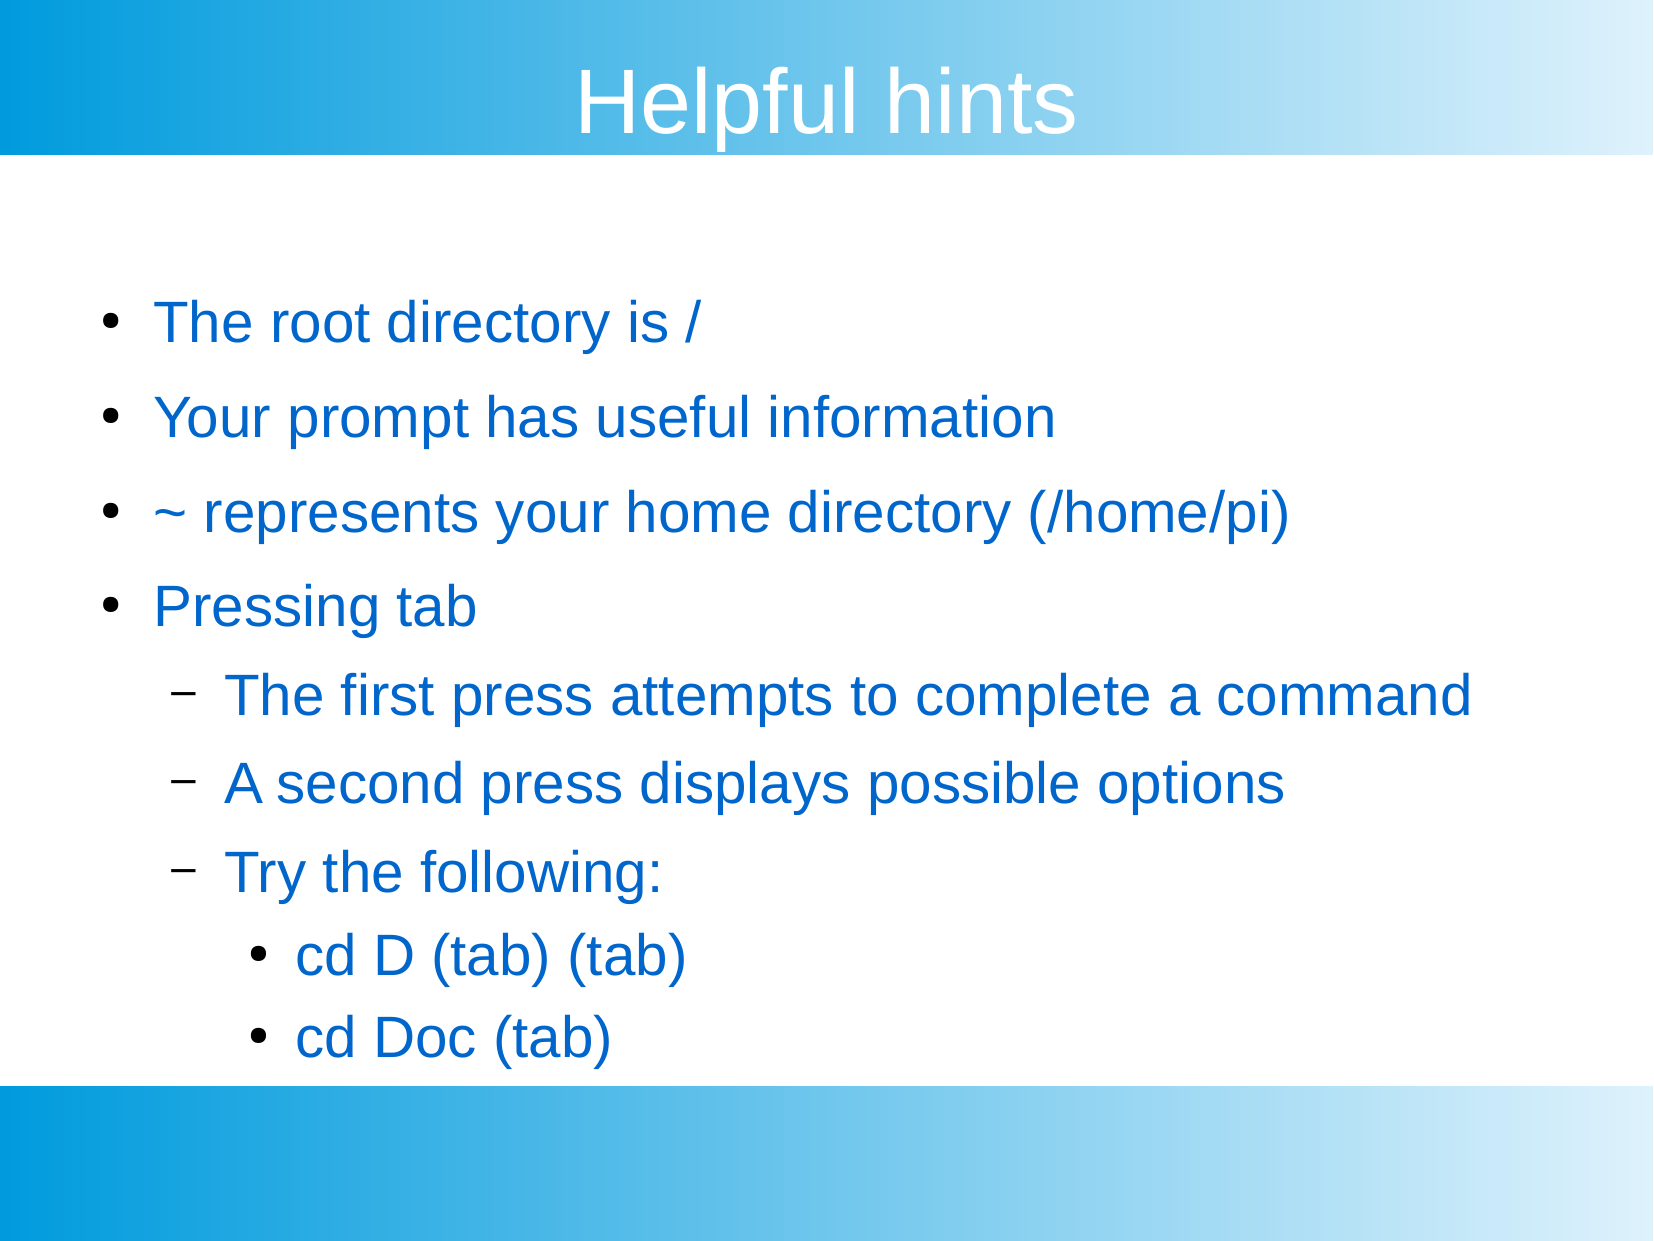

# Helpful hints
The root directory is /
Your prompt has useful information
~ represents your home directory (/home/pi)
Pressing tab
The first press attempts to complete a command
A second press displays possible options
Try the following:
cd D (tab) (tab)
cd Doc (tab)